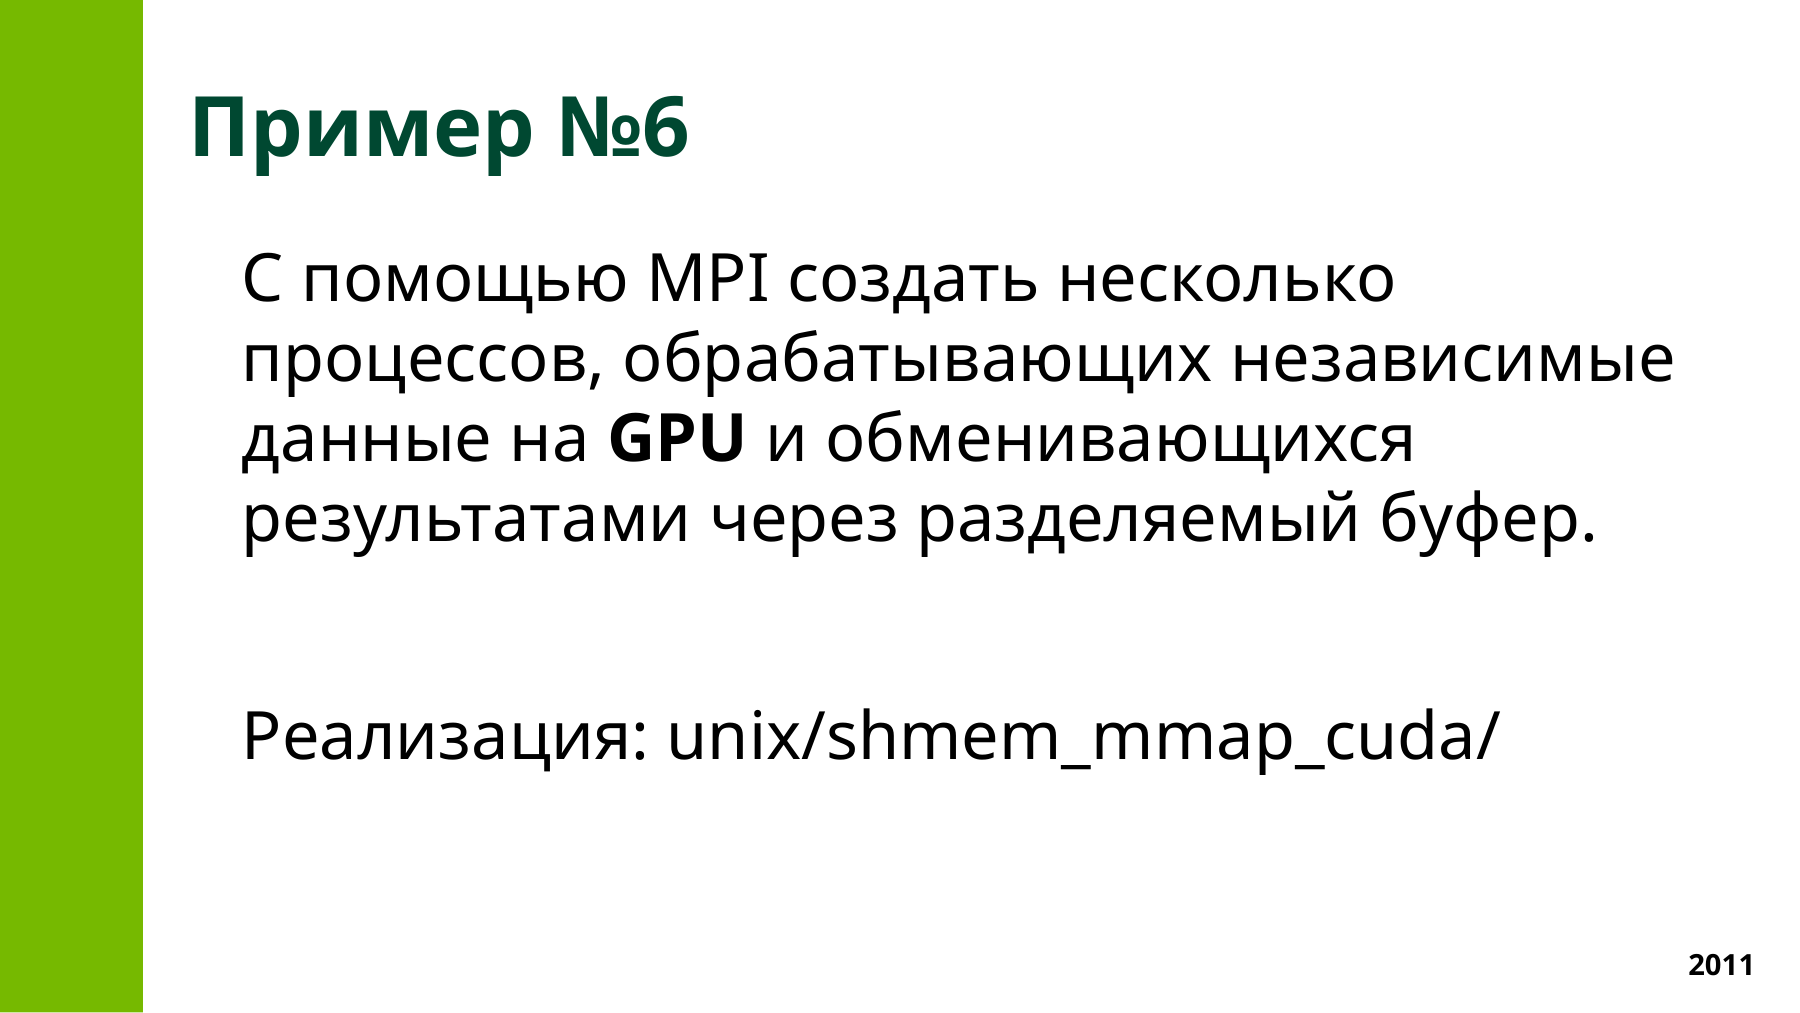

Пример №6
# С помощью MPI создать несколько процессов, обрабатывающих независимые данные на GPU и обменивающихся результатами через разделяемый буфер.
Реализация: unix/shmem_mmap_cuda/